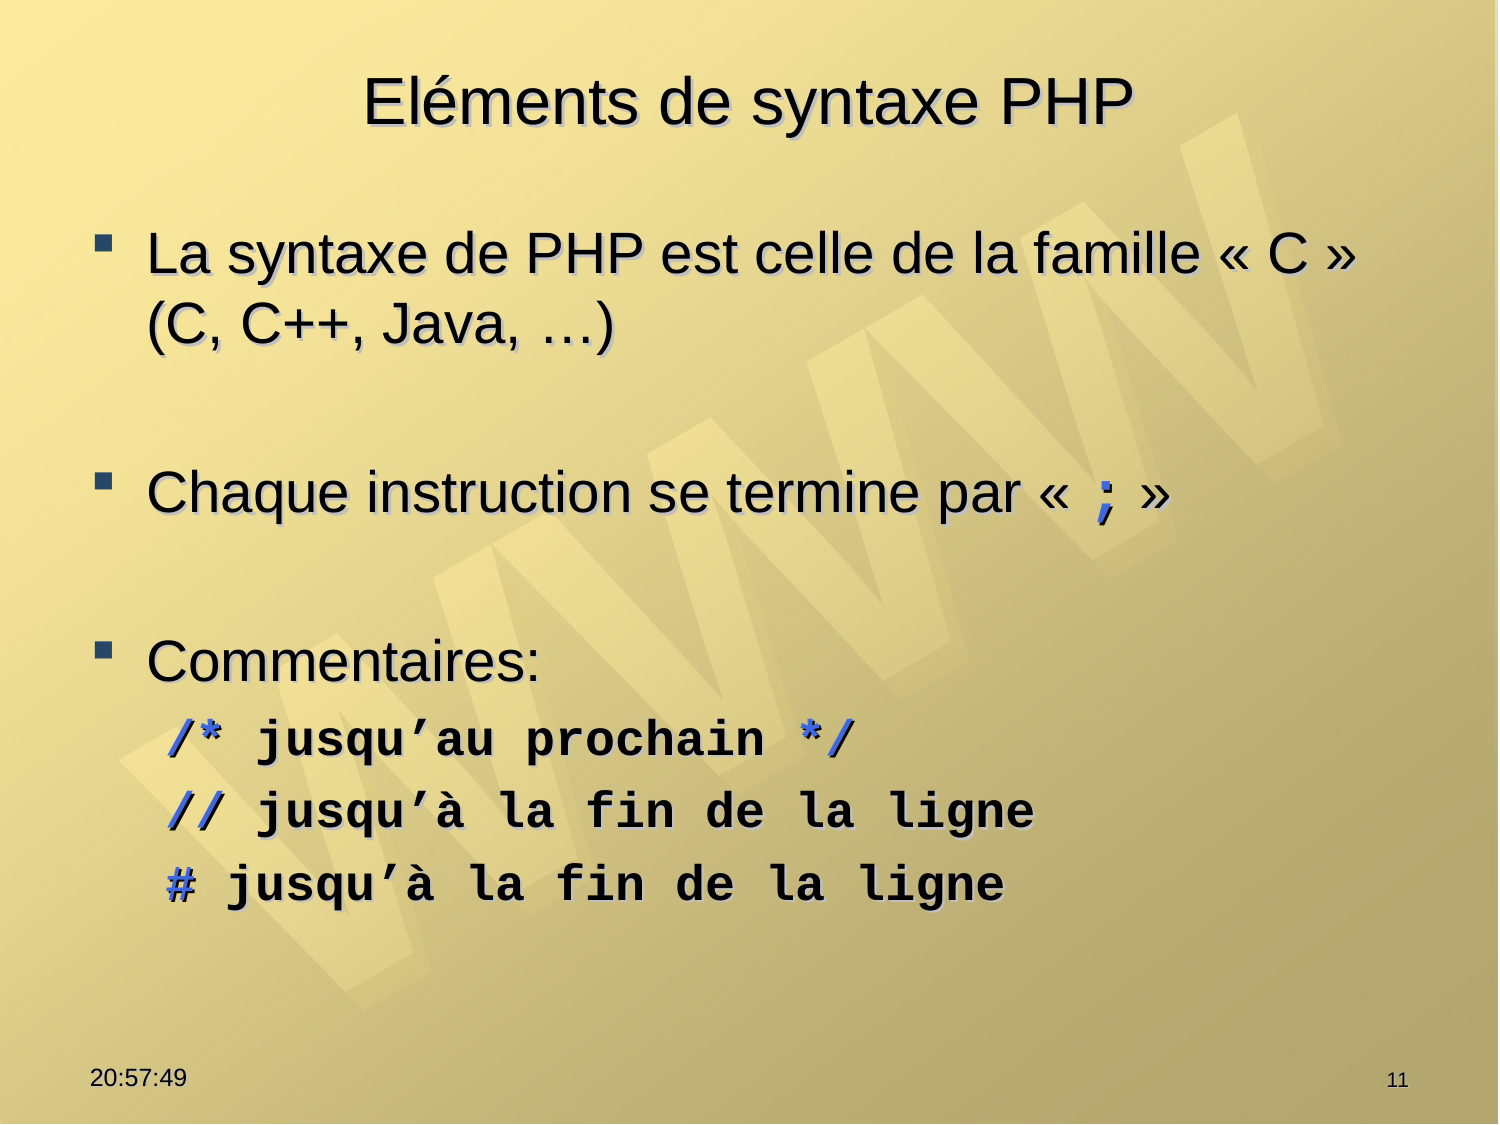

# Eléments de syntaxe PHP
La syntaxe de PHP est celle de la famille « C »
(C, C++, Java, …)
Chaque instruction se termine par « ; »
Commentaires:
/* jusqu’au prochain */
// jusqu’à la fin de la ligne
# jusqu’à la fin de la ligne
21:08:08